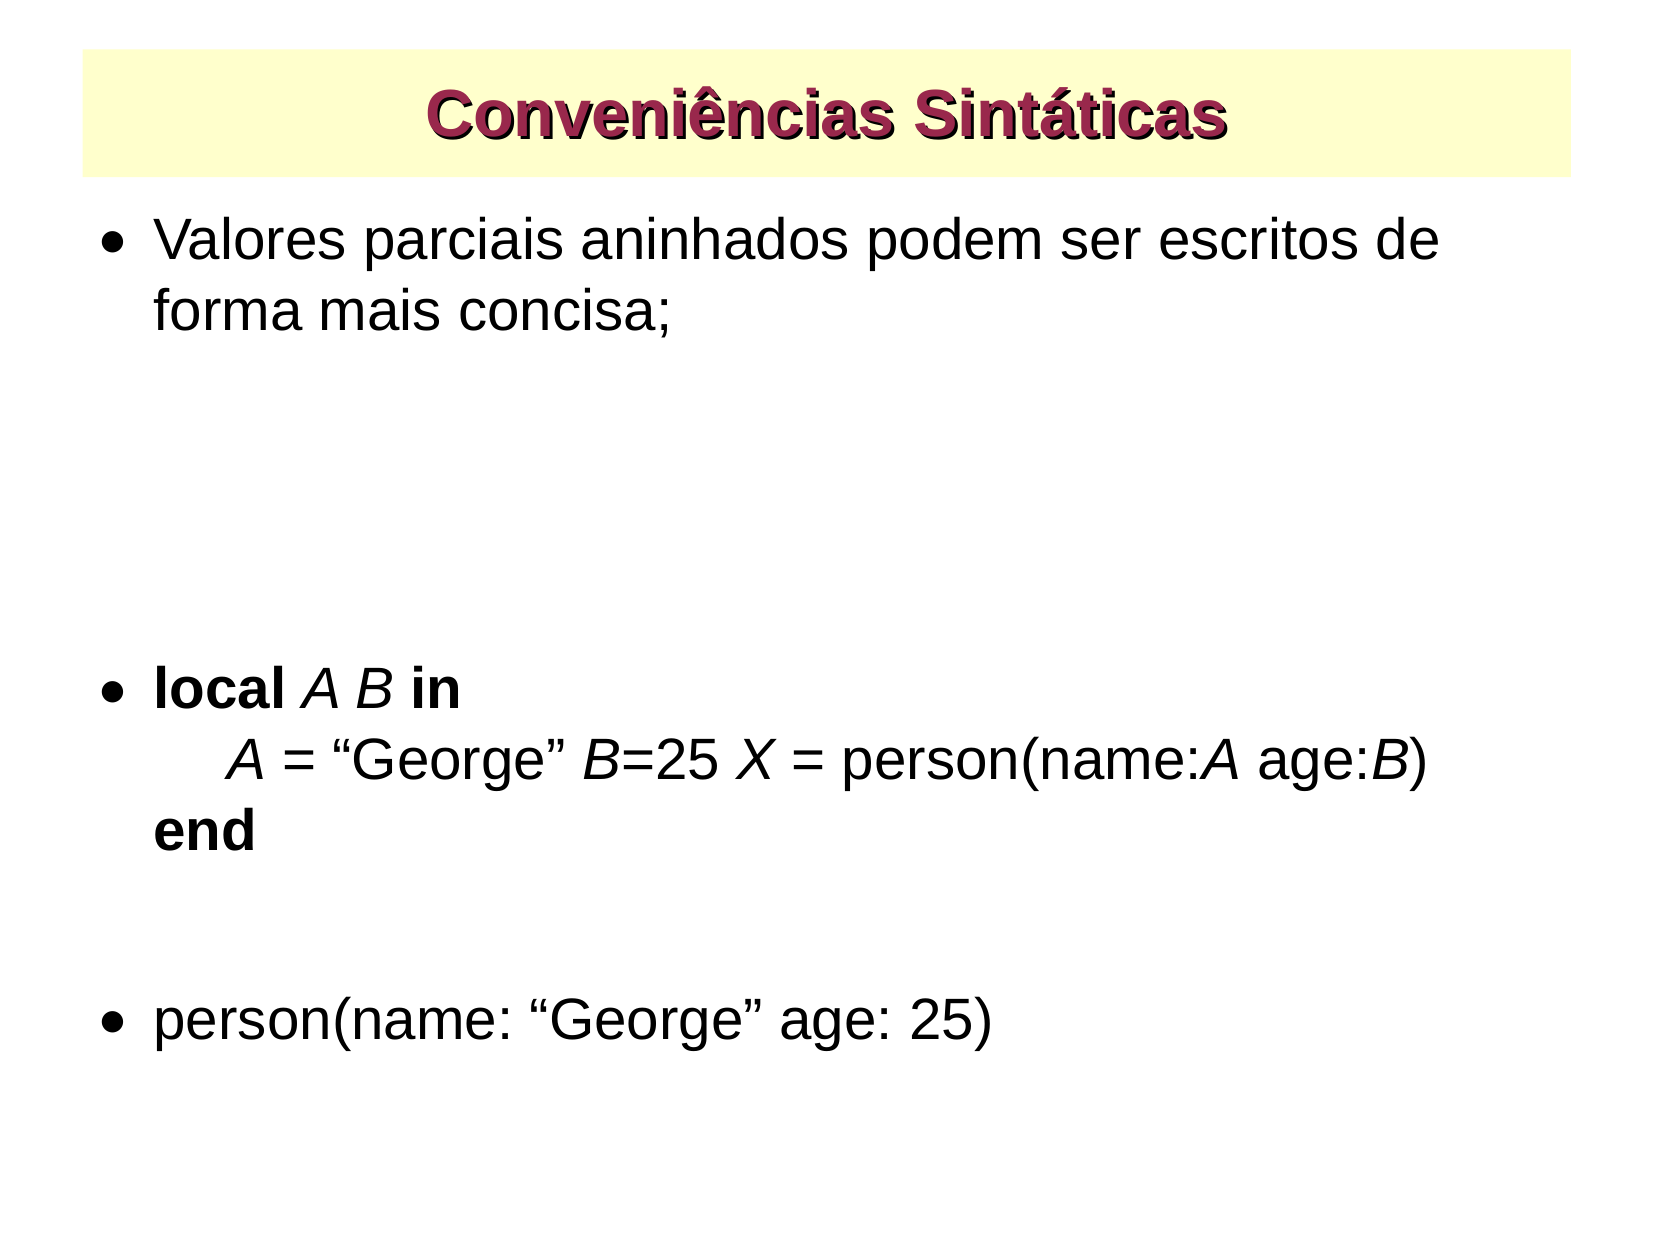

# Conveniências Sintáticas
Valores parciais aninhados podem ser escritos de forma mais concisa;
local A B in
	A = “George” B=25 X = person(name:A age:B)
end
person(name: “George” age: 25)